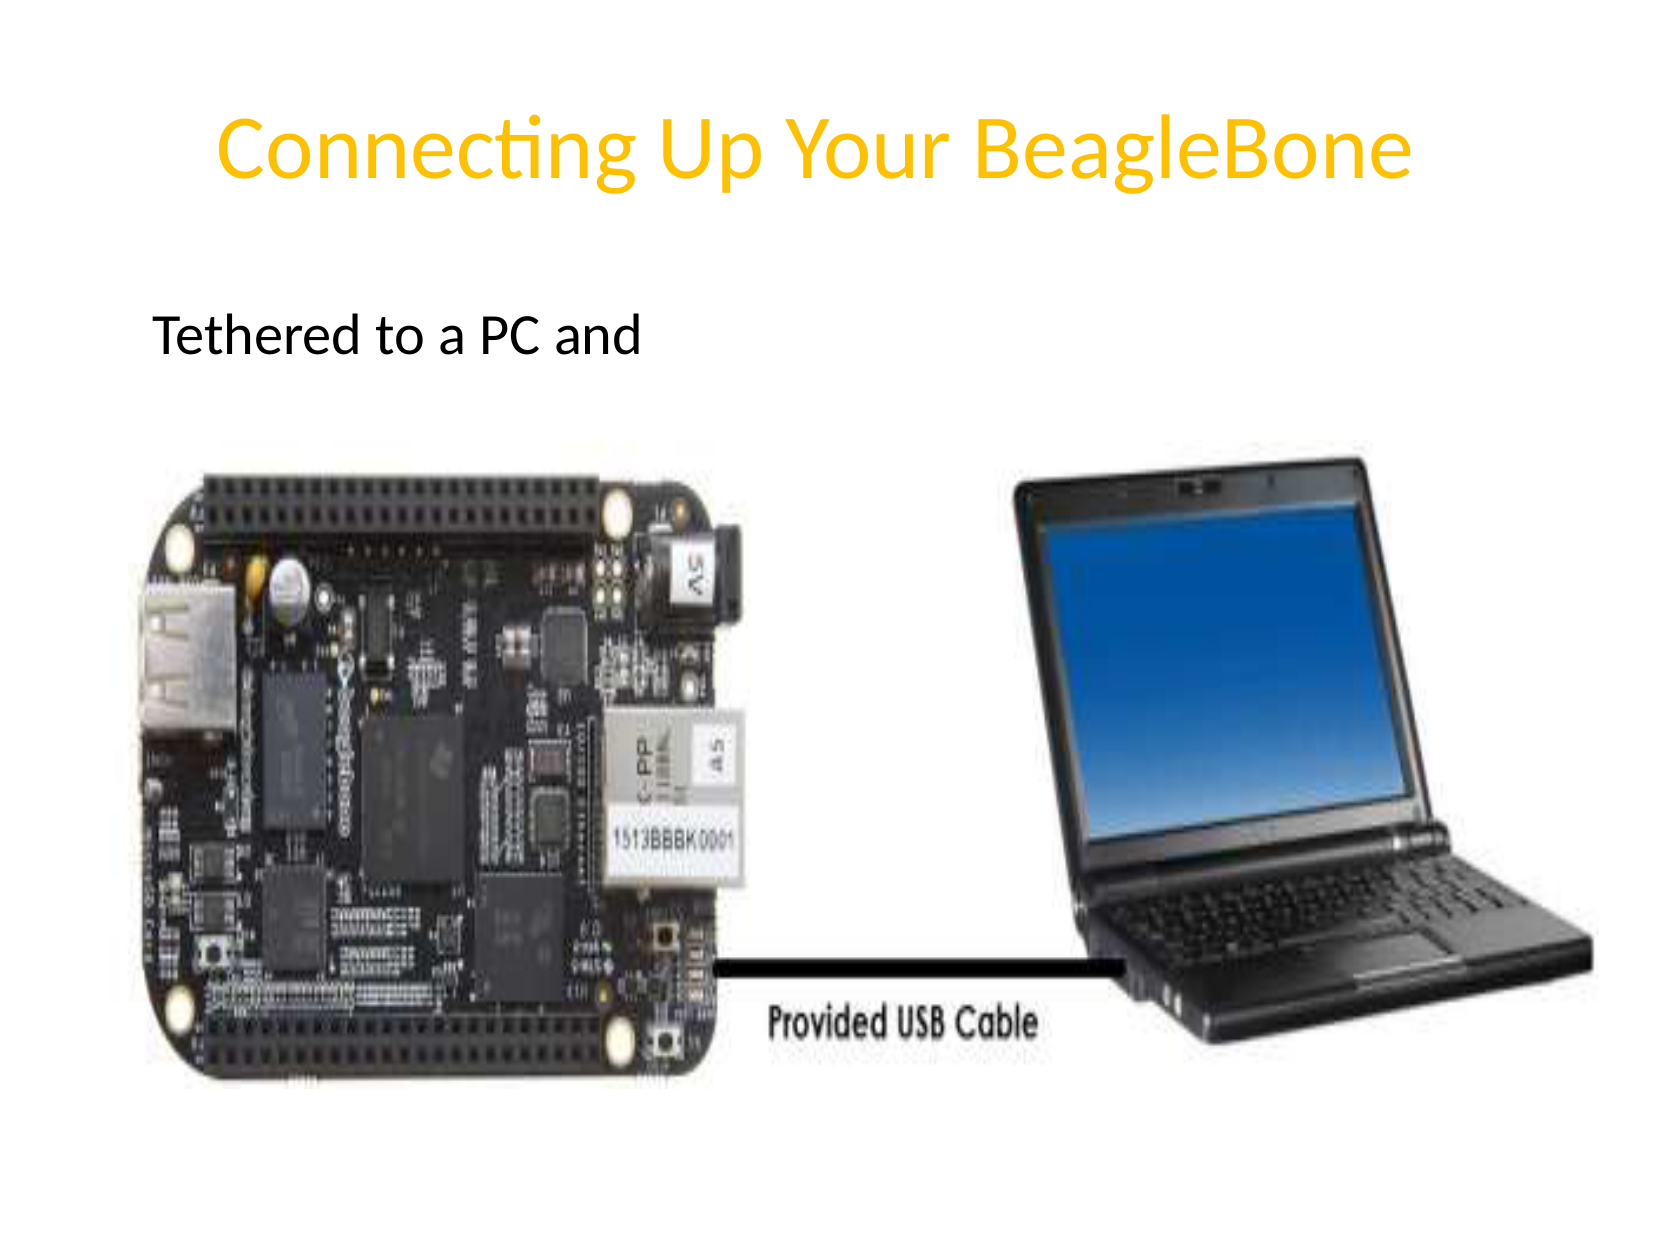

# Connecting Up Your BeagleBone
Tethered to a PC and